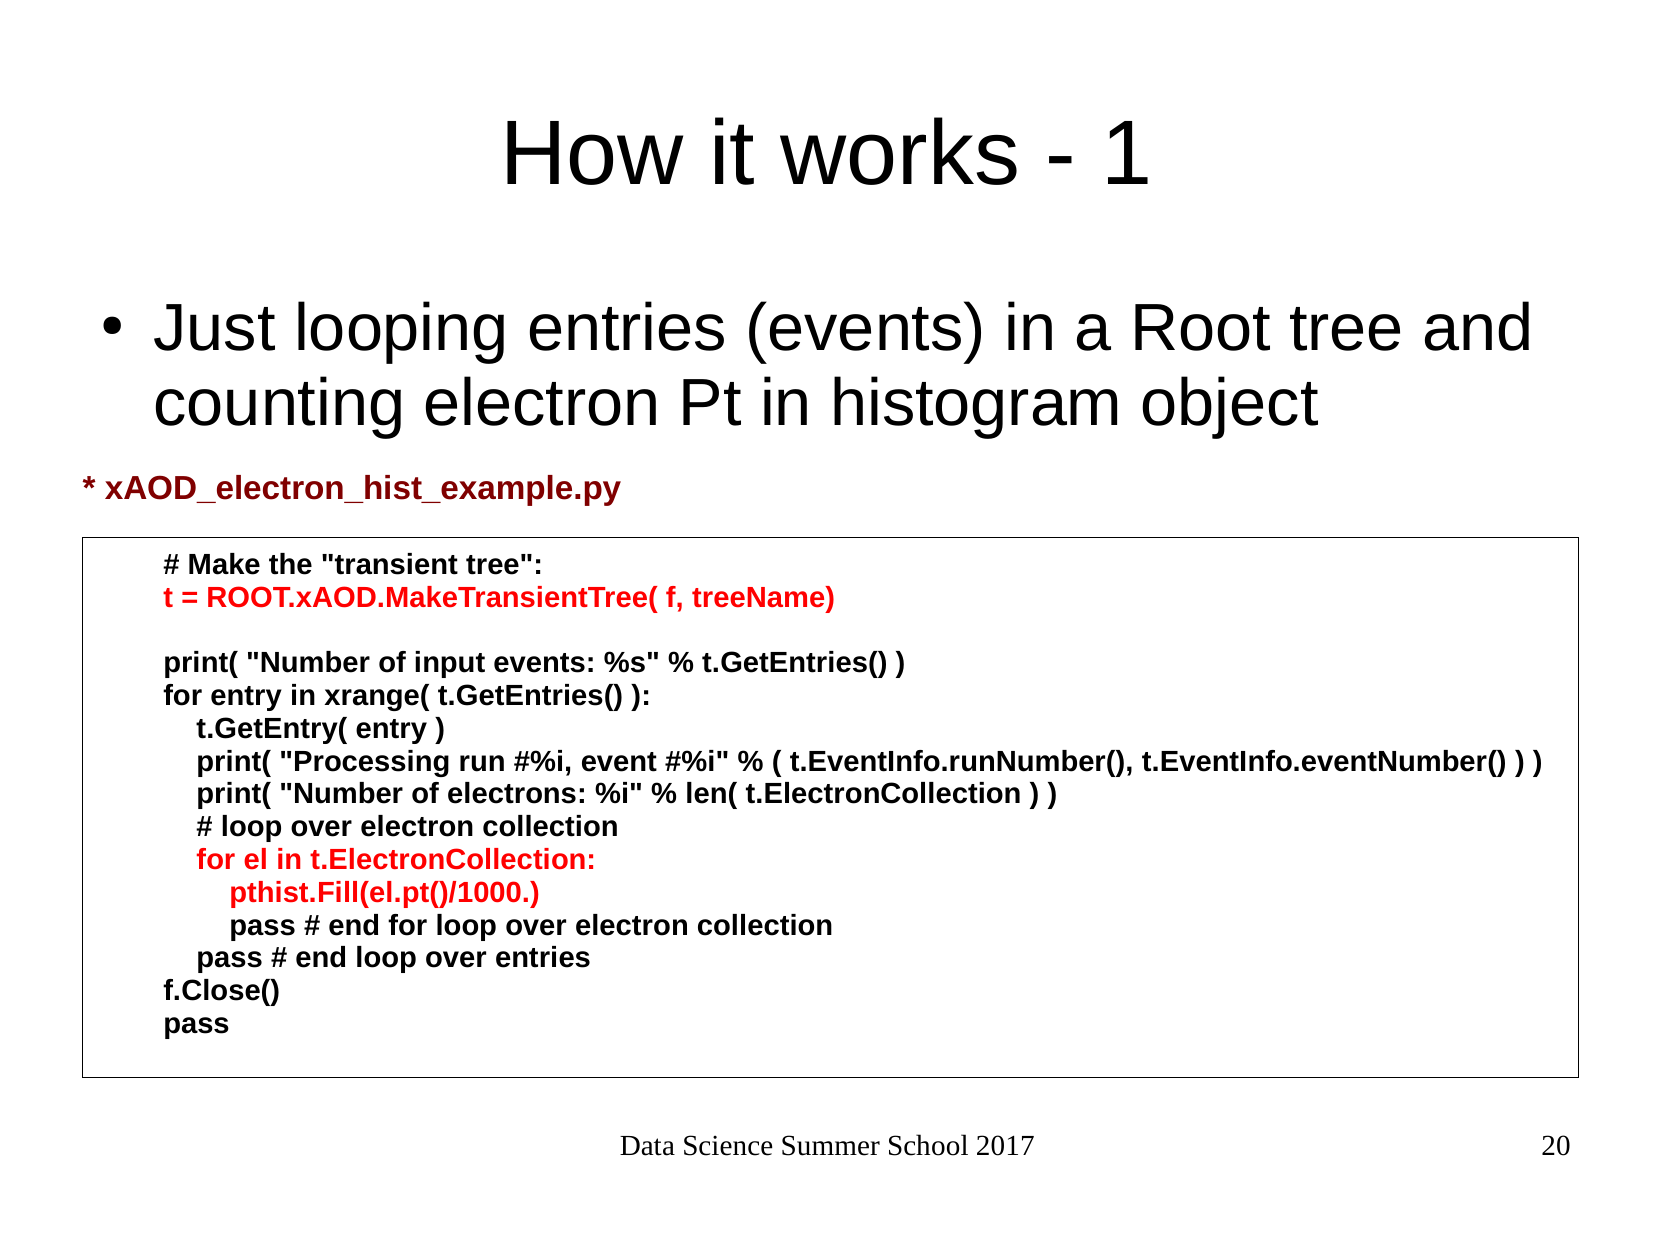

# How it works - 1
Just looping entries (events) in a Root tree and counting electron Pt in histogram object
* xAOD_electron_hist_example.py
 # Make the "transient tree":
 t = ROOT.xAOD.MakeTransientTree( f, treeName)
 print( "Number of input events: %s" % t.GetEntries() )
 for entry in xrange( t.GetEntries() ):
 t.GetEntry( entry )
 print( "Processing run #%i, event #%i" % ( t.EventInfo.runNumber(), t.EventInfo.eventNumber() ) )
 print( "Number of electrons: %i" % len( t.ElectronCollection ) )
 # loop over electron collection
 for el in t.ElectronCollection:
 pthist.Fill(el.pt()/1000.)
 pass # end for loop over electron collection
 pass # end loop over entries
 f.Close()
 pass
Data Science Summer School 2017
20